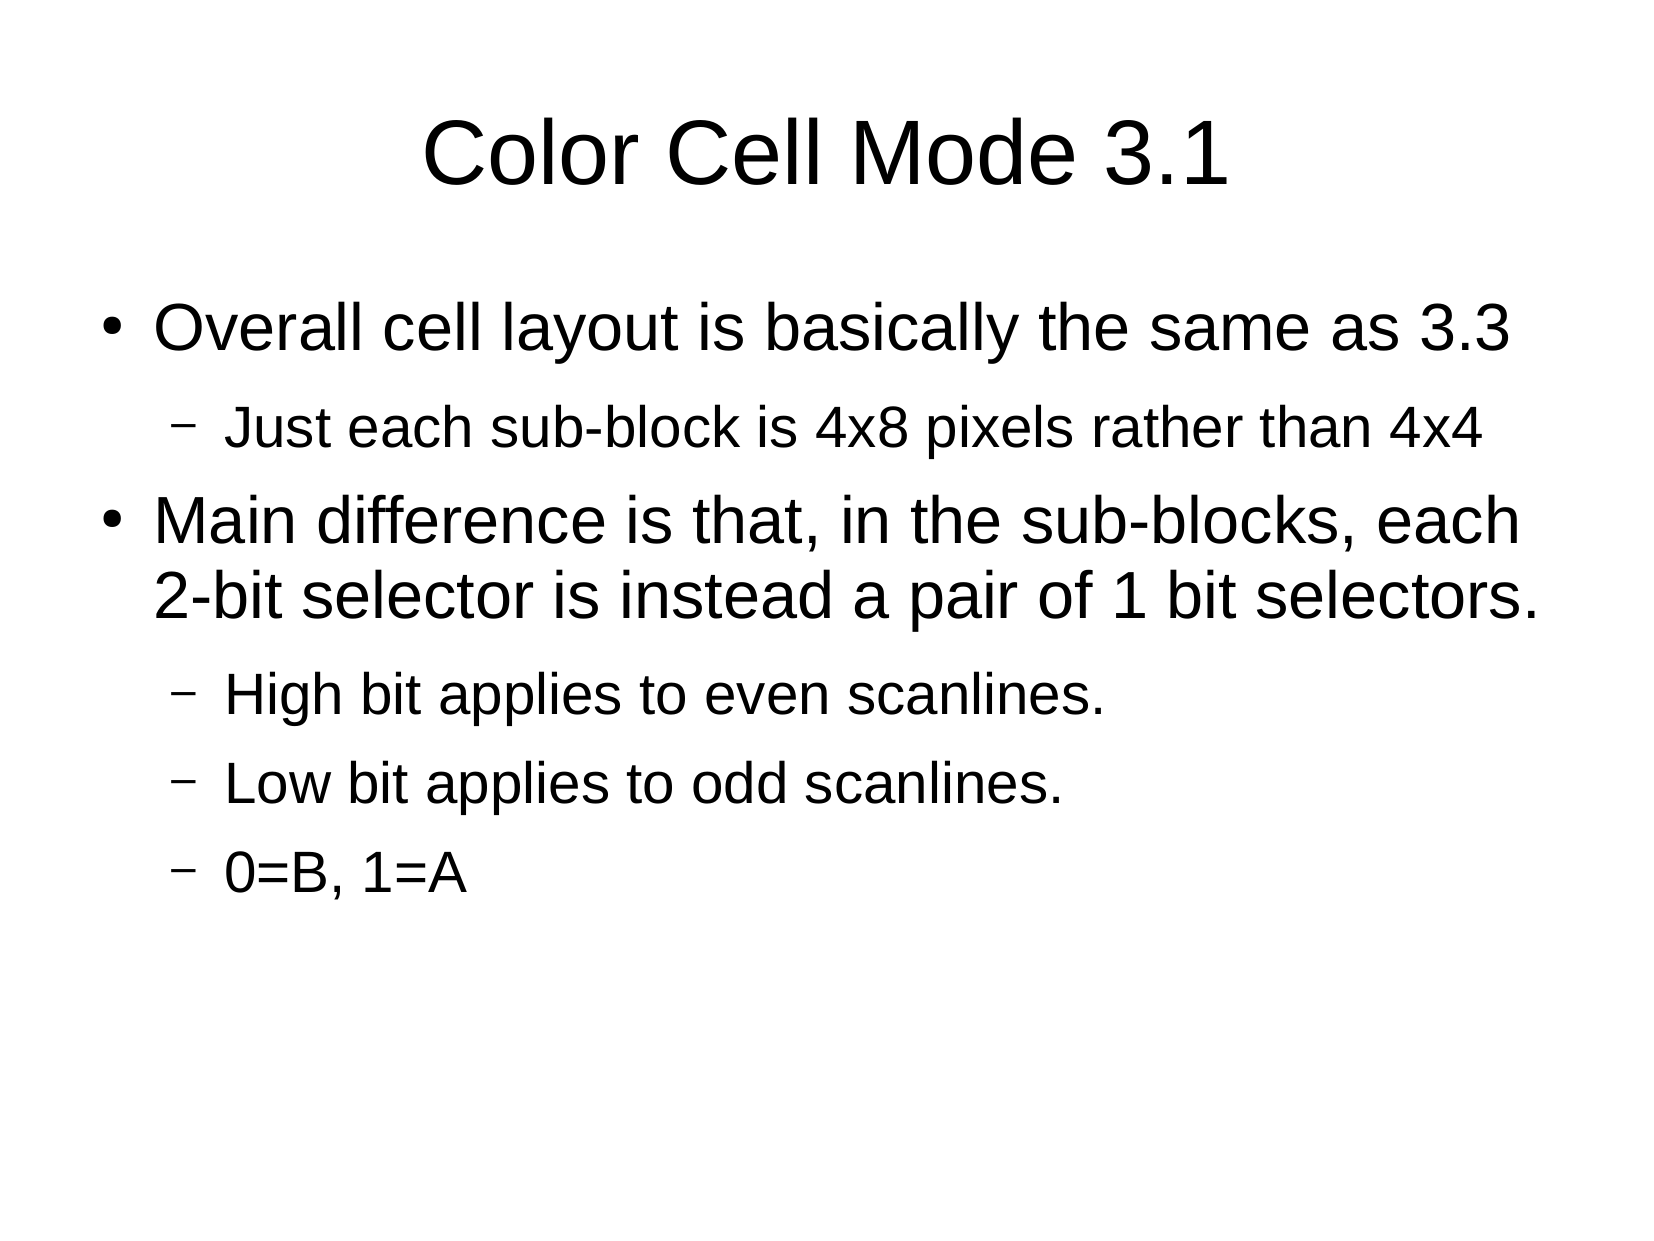

# Color Cell Mode 3.1
Overall cell layout is basically the same as 3.3
Just each sub-block is 4x8 pixels rather than 4x4
Main difference is that, in the sub-blocks, each 2-bit selector is instead a pair of 1 bit selectors.
High bit applies to even scanlines.
Low bit applies to odd scanlines.
0=B, 1=A